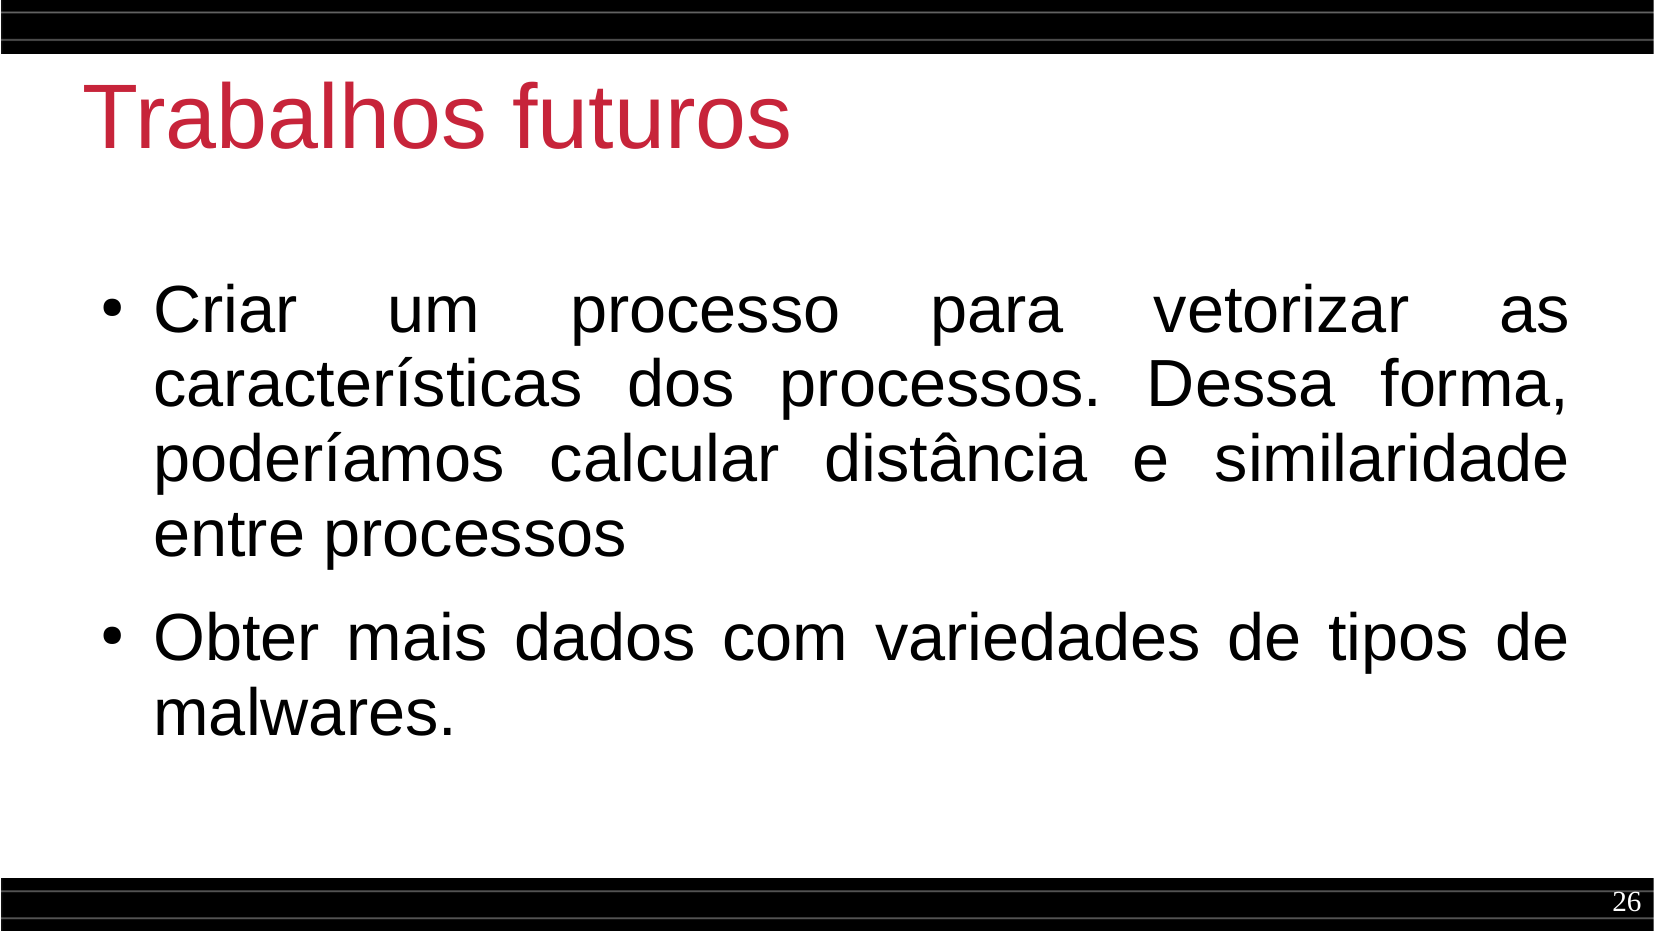

# Trabalhos futuros
Criar um processo para vetorizar as características dos processos. Dessa forma, poderíamos calcular distância e similaridade entre processos
Obter mais dados com variedades de tipos de malwares.